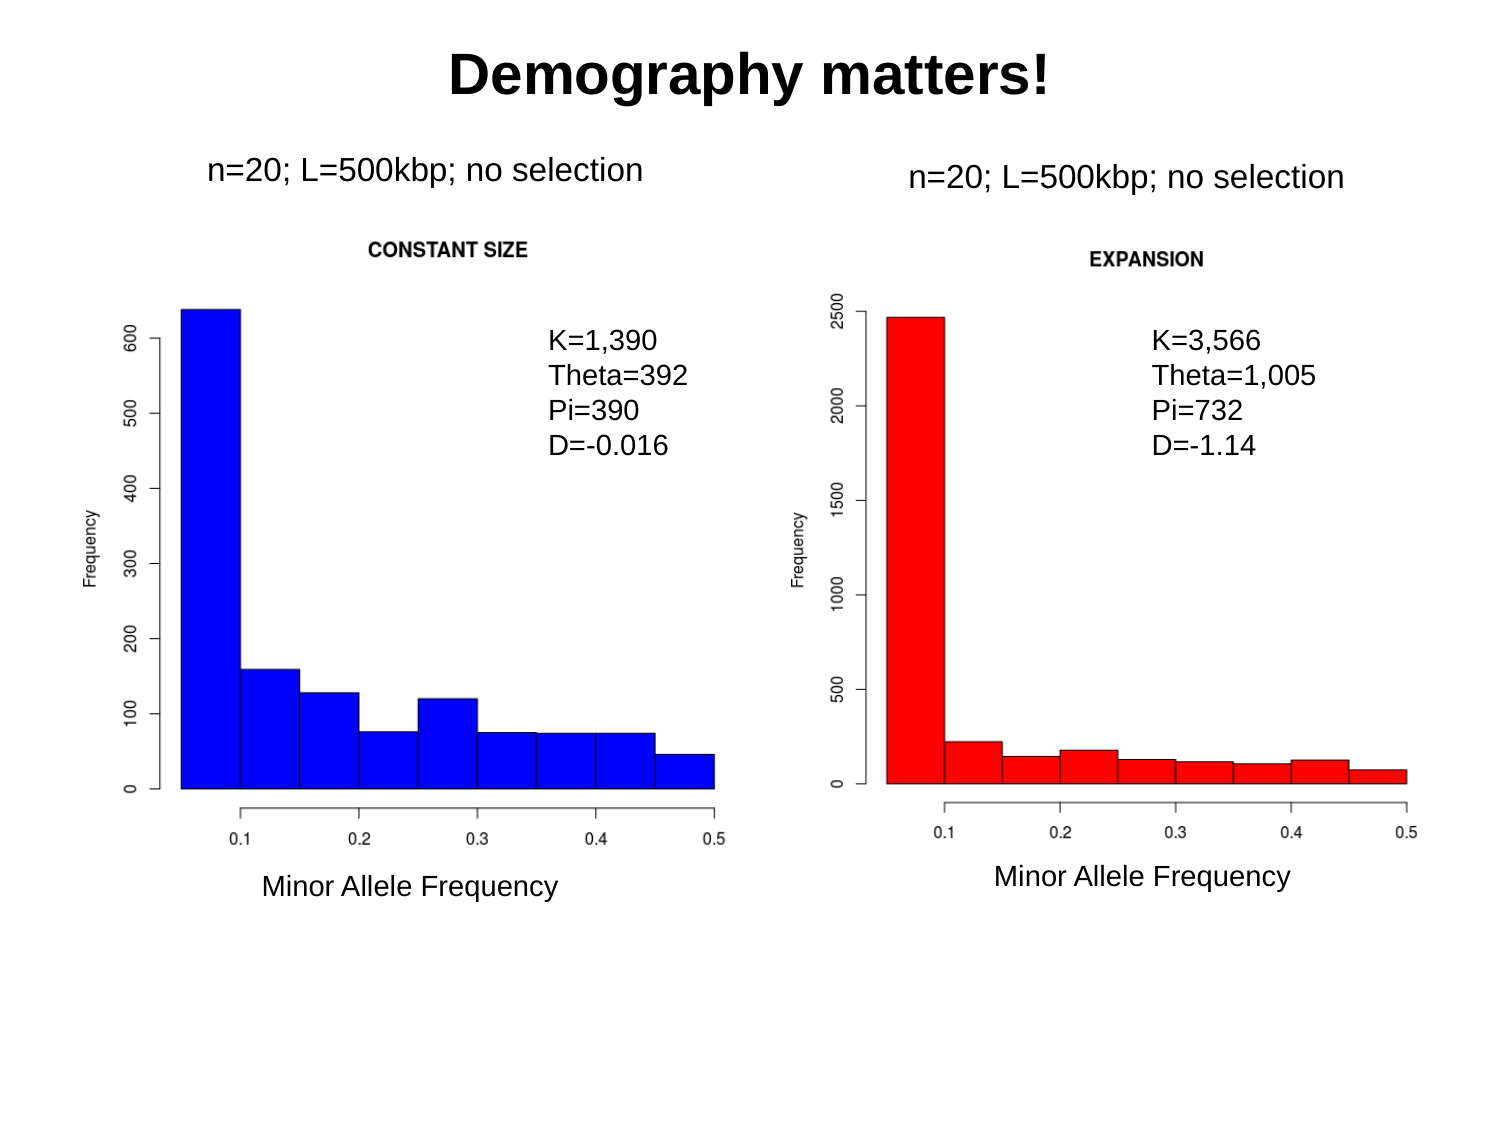

# Demography matters!
n=20; L=500kbp; no selection
n=20; L=500kbp; no selection
K=1,390
Theta=392
Pi=390
D=-0.016
K=3,566
Theta=1,005
Pi=732
D=-1.14
Minor Allele Frequency
Minor Allele Frequency